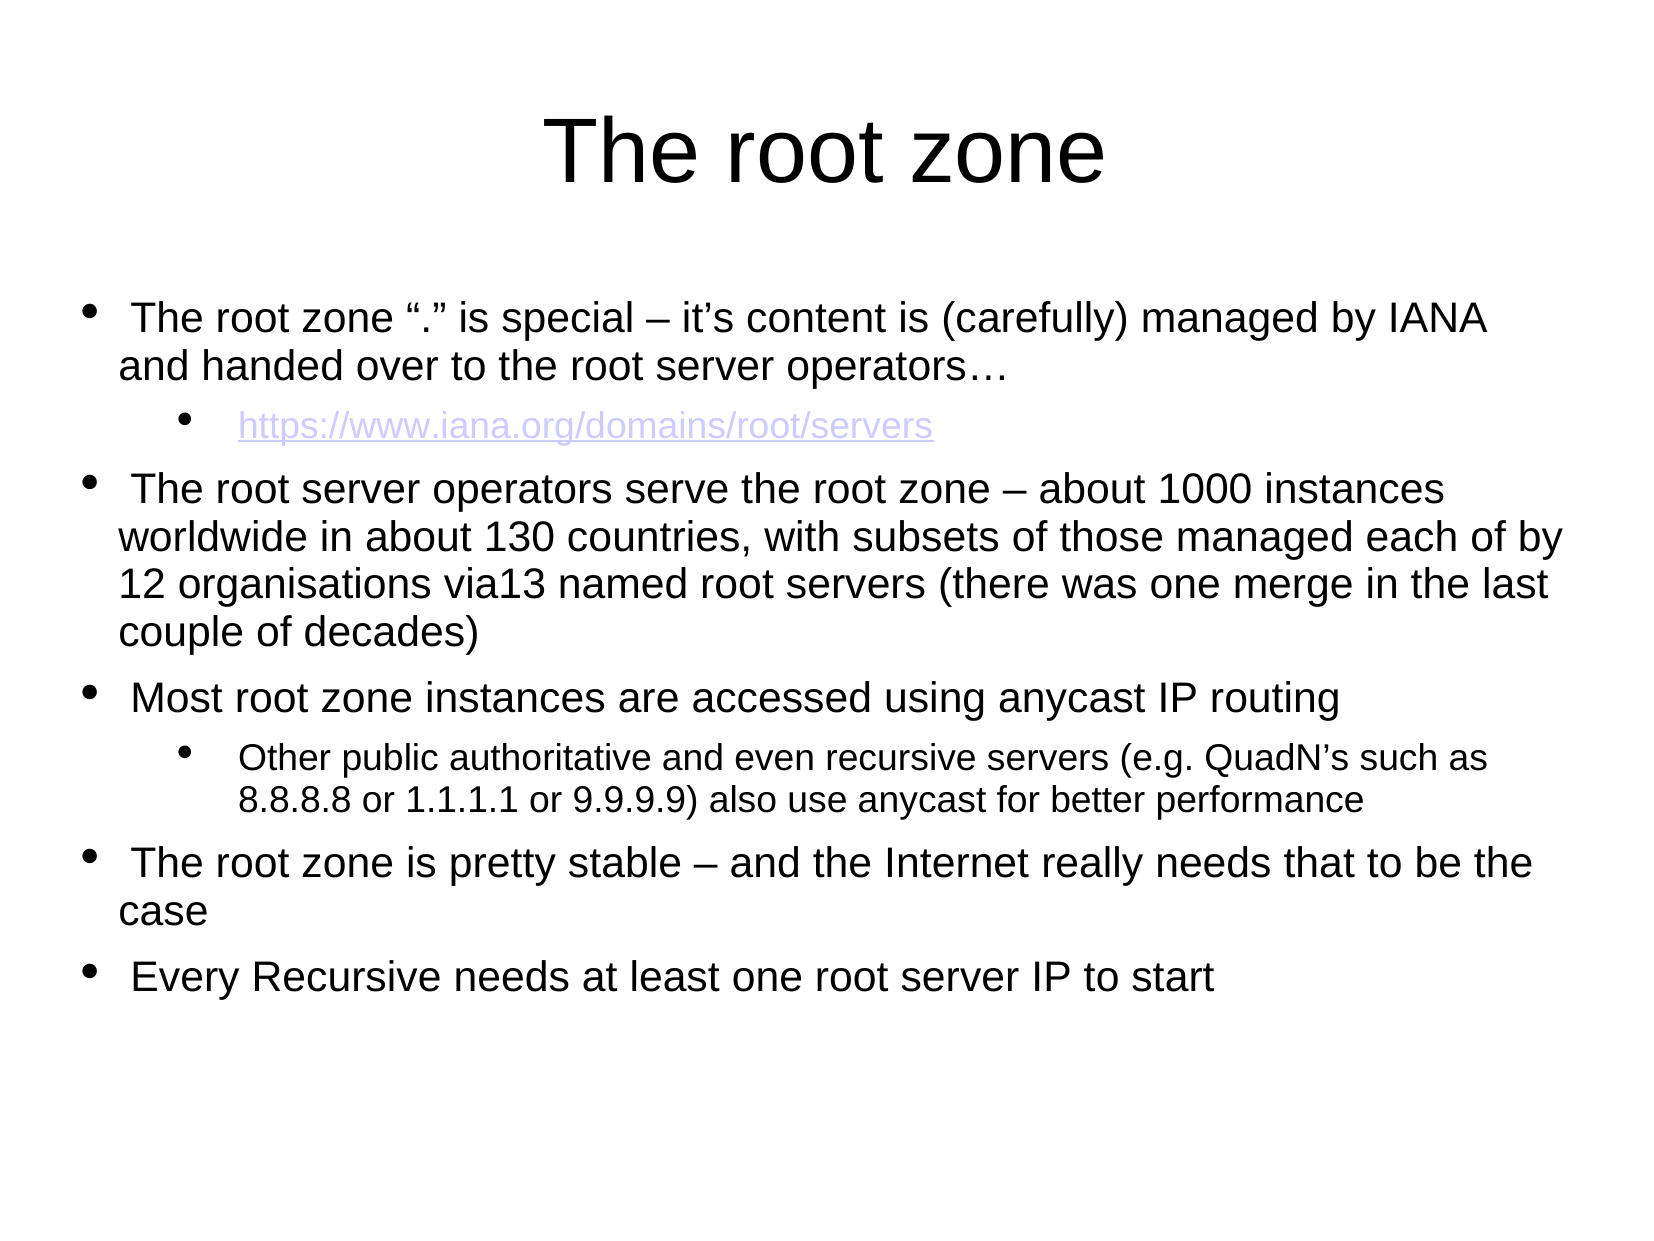

# The root zone
 The root zone “.” is special – it’s content is (carefully) managed by IANA and handed over to the root server operators…
https://www.iana.org/domains/root/servers
 The root server operators serve the root zone – about 1000 instances worldwide in about 130 countries, with subsets of those managed each of by 12 organisations via13 named root servers (there was one merge in the last couple of decades)
 Most root zone instances are accessed using anycast IP routing
Other public authoritative and even recursive servers (e.g. QuadN’s such as 8.8.8.8 or 1.1.1.1 or 9.9.9.9) also use anycast for better performance
 The root zone is pretty stable – and the Internet really needs that to be the case
 Every Recursive needs at least one root server IP to start